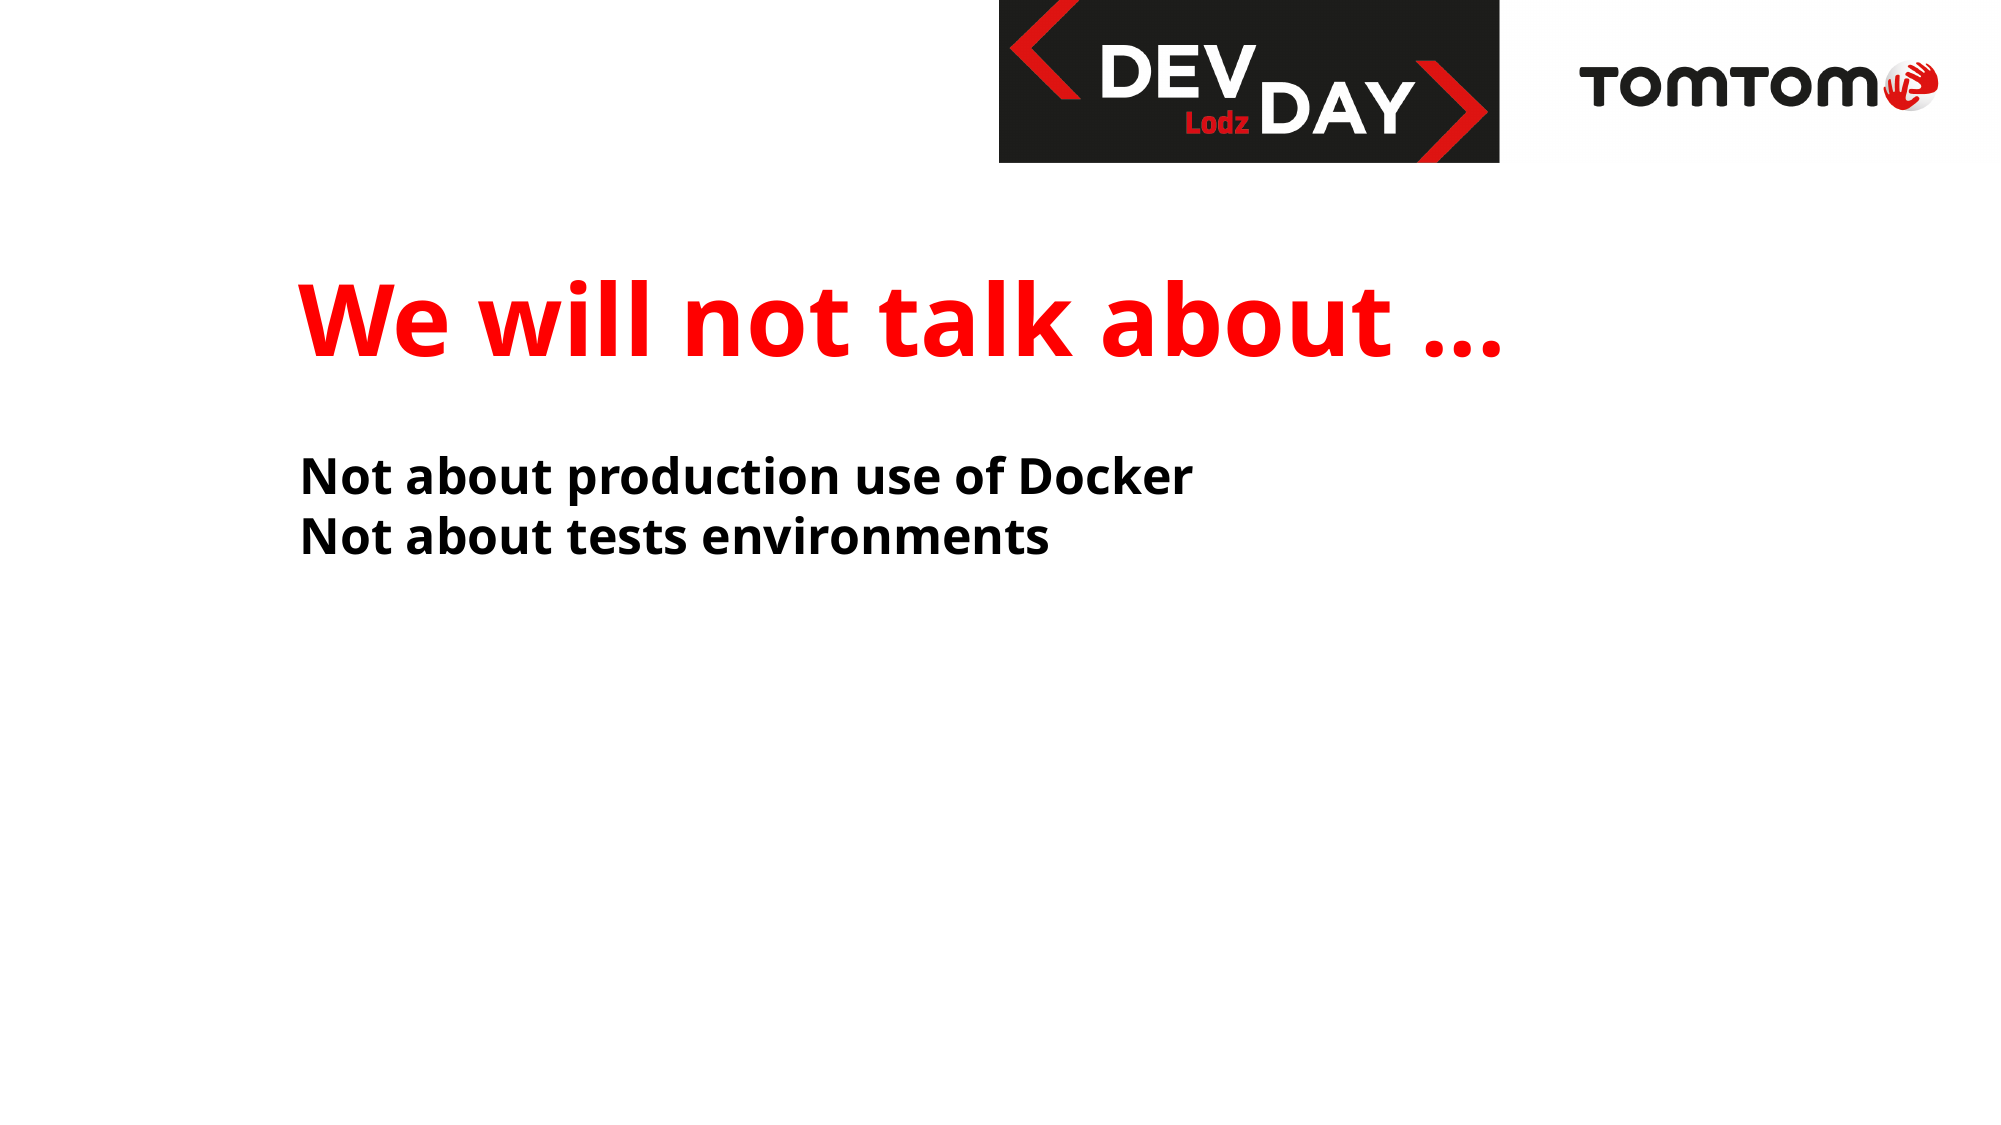

We will not talk about ...
Not about production use of Docker
Not about tests environments